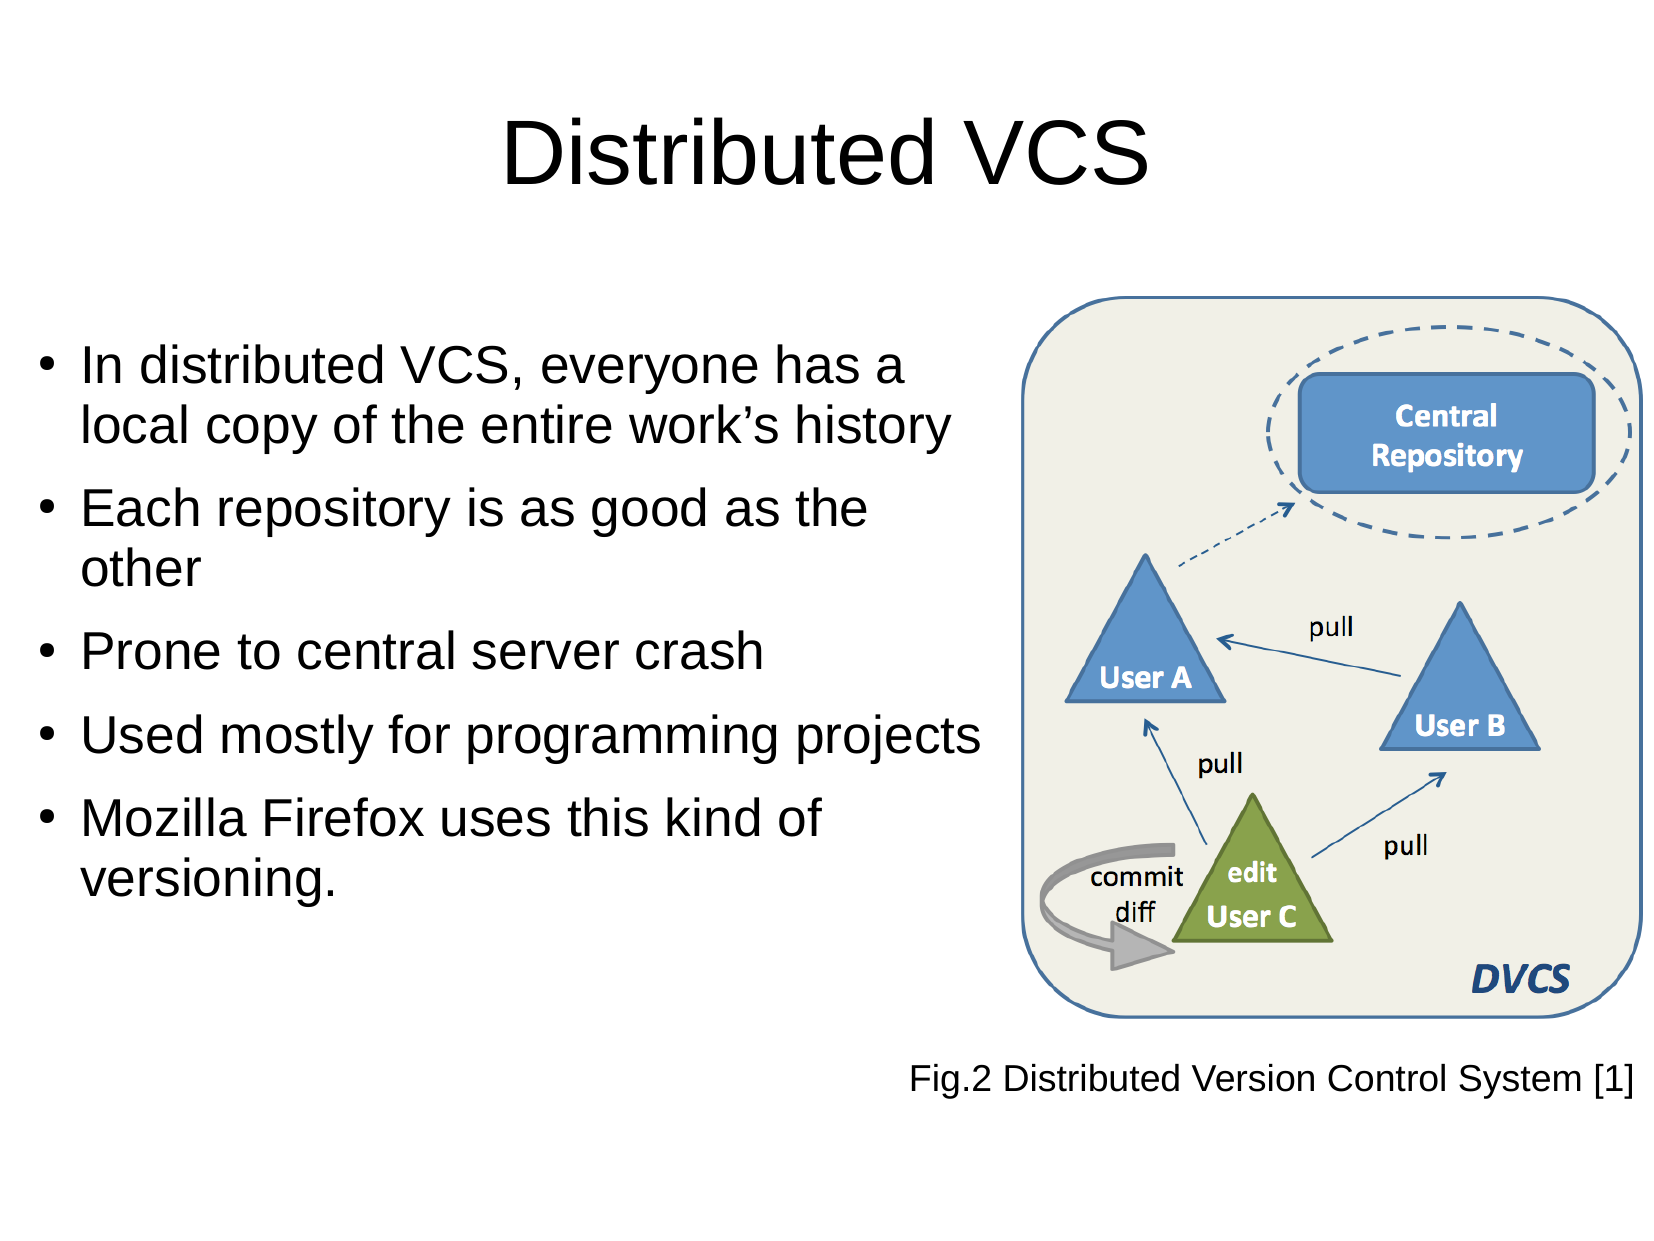

# Distributed VCS
In distributed VCS, everyone has a local copy of the entire work’s history
Each repository is as good as the other
Prone to central server crash
Used mostly for programming projects
Mozilla Firefox uses this kind of versioning.
Fig.2 Distributed Version Control System [1]